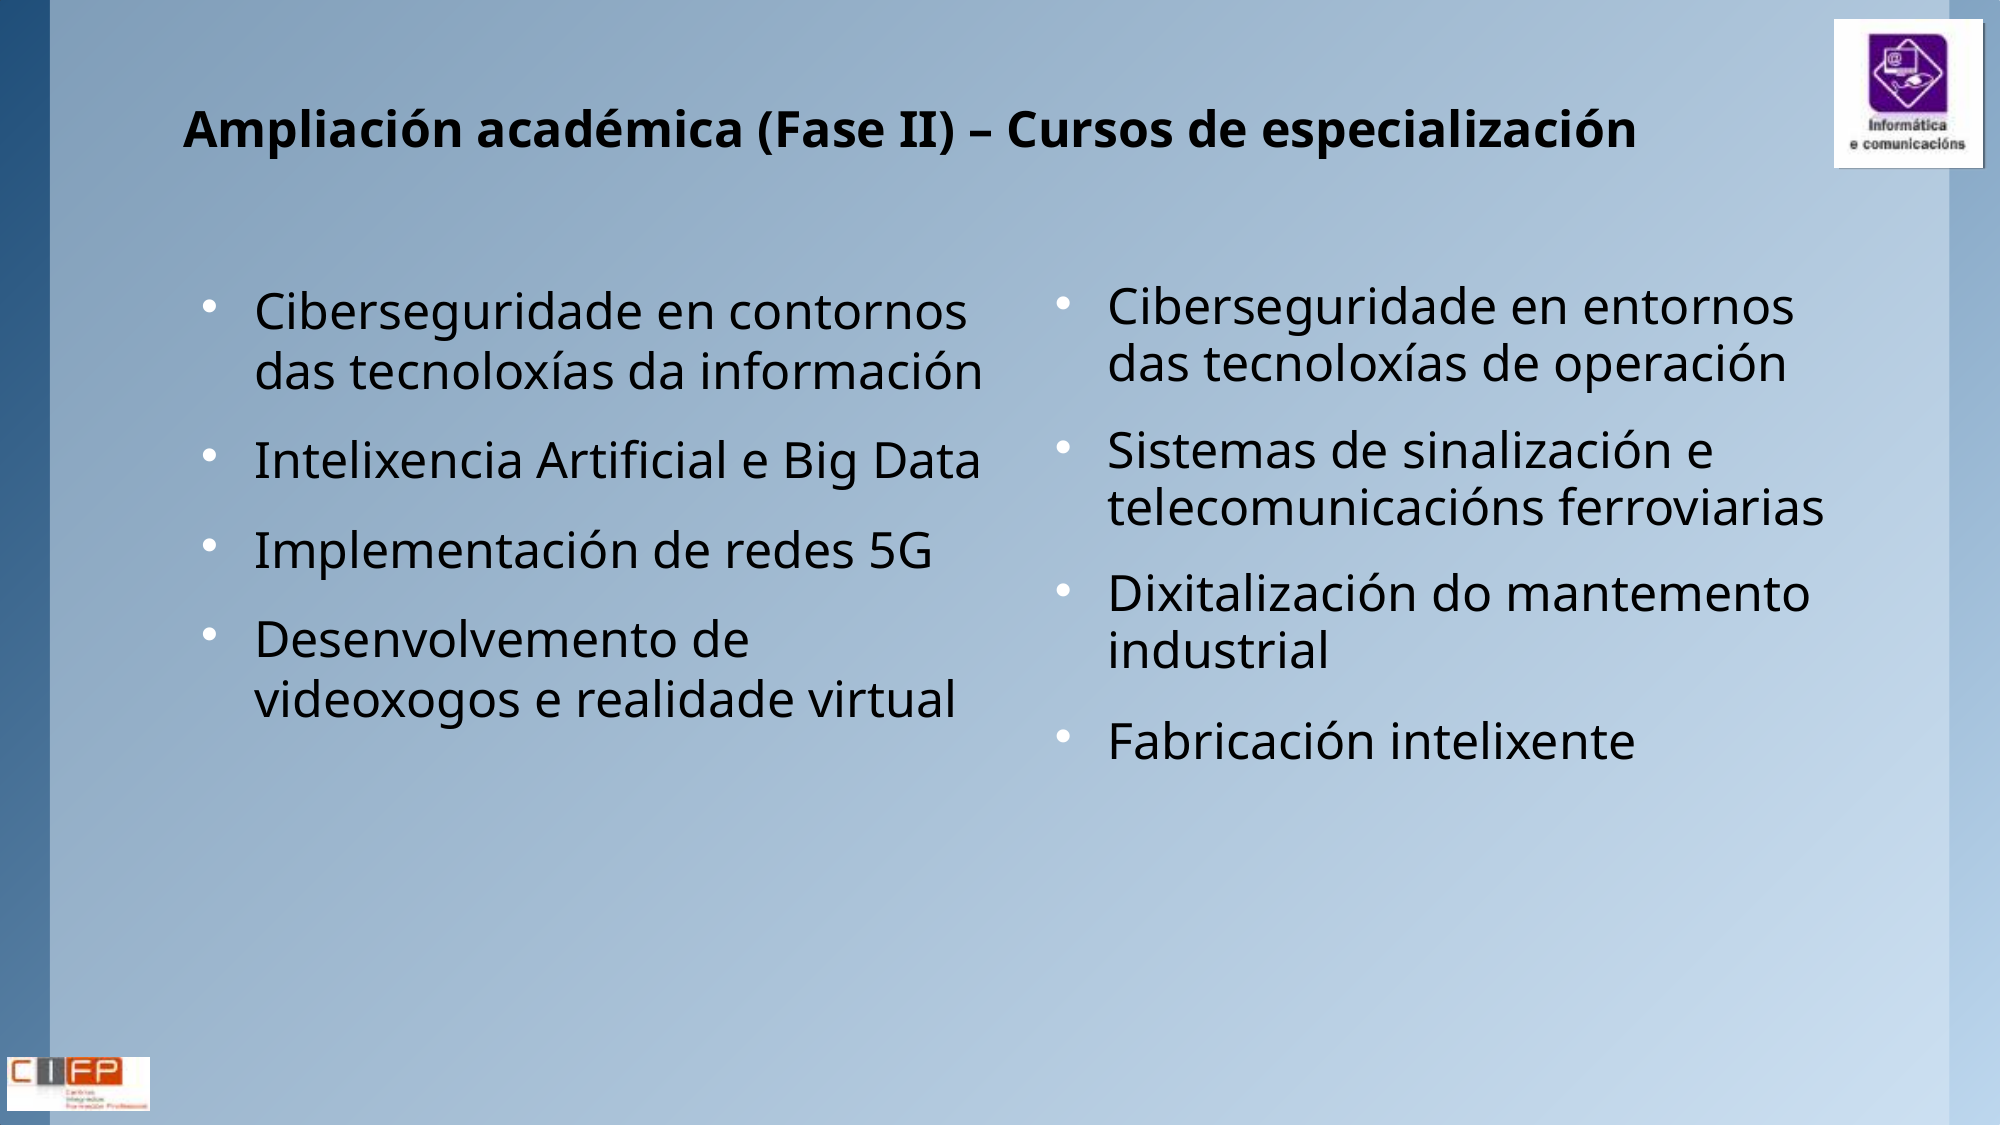

Ampliación académica (Fase II) – Cursos de especialización
Ciberseguridade en contornos das tecnoloxías da información
Intelixencia Artificial e Big Data
Implementación de redes 5G
Desenvolvemento de videoxogos e realidade virtual
Ciberseguridade en entornos das tecnoloxías de operación
Sistemas de sinalización e telecomunicacións ferroviarias
Dixitalización do mantemento industrial
Fabricación intelixente